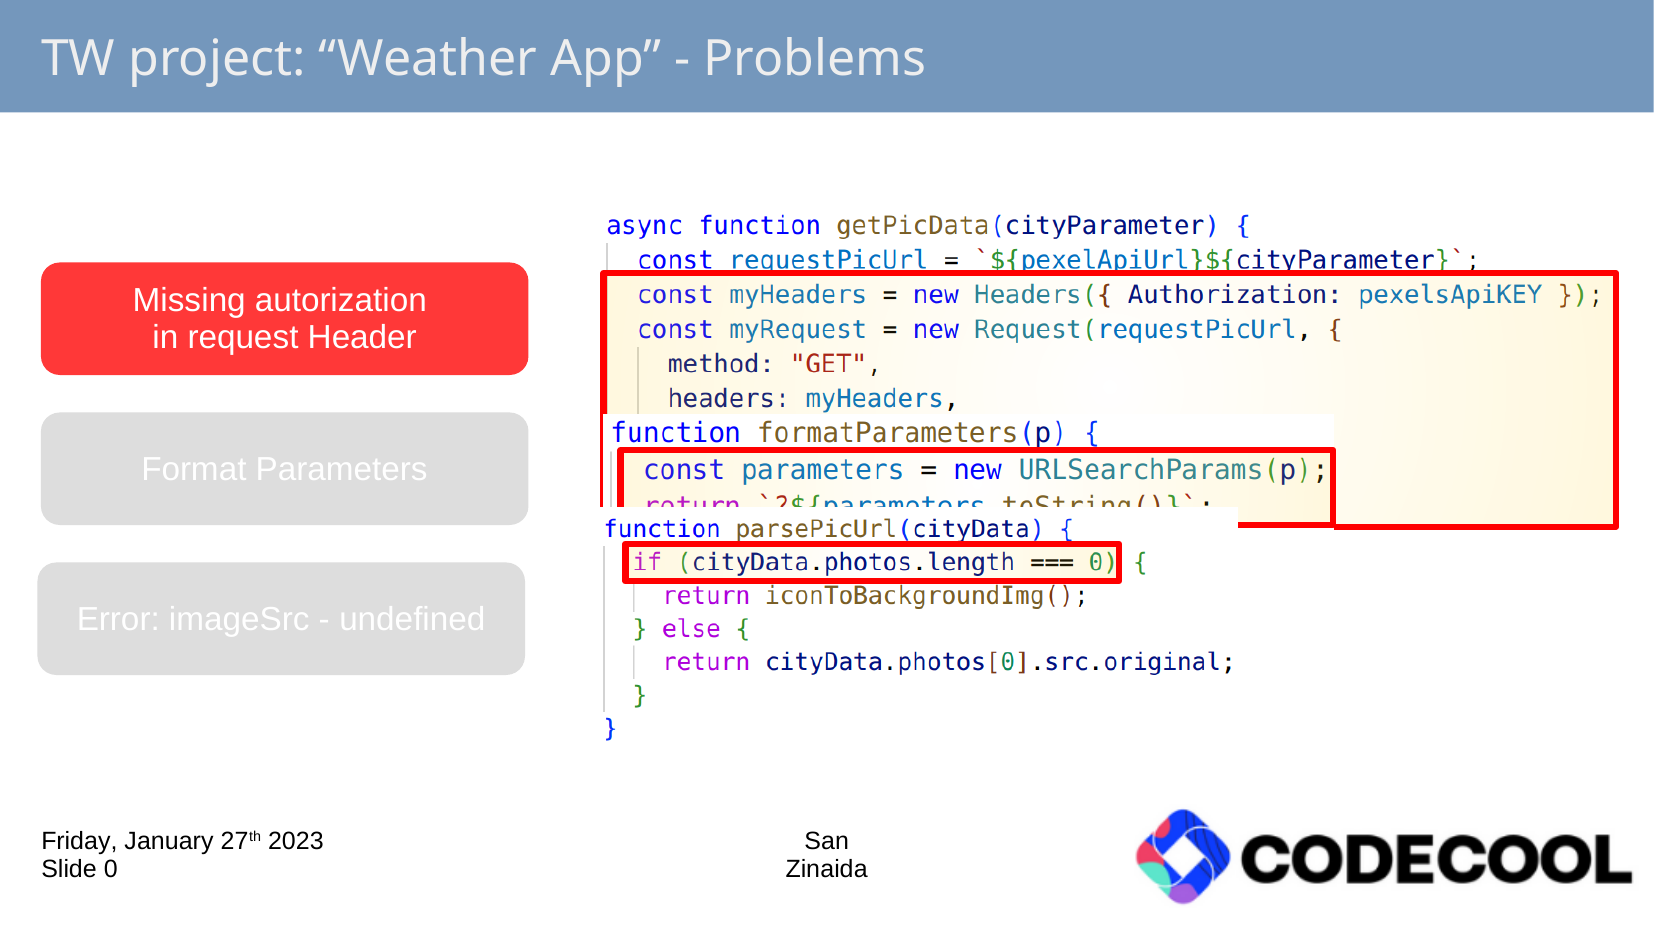

# TW project: “Weather App” - Problems
Missing autorization
in request Header
Format Parameters
Error: imageSrc - undefined
Friday, January 27th 2023
Slide 0
San
Zinaida